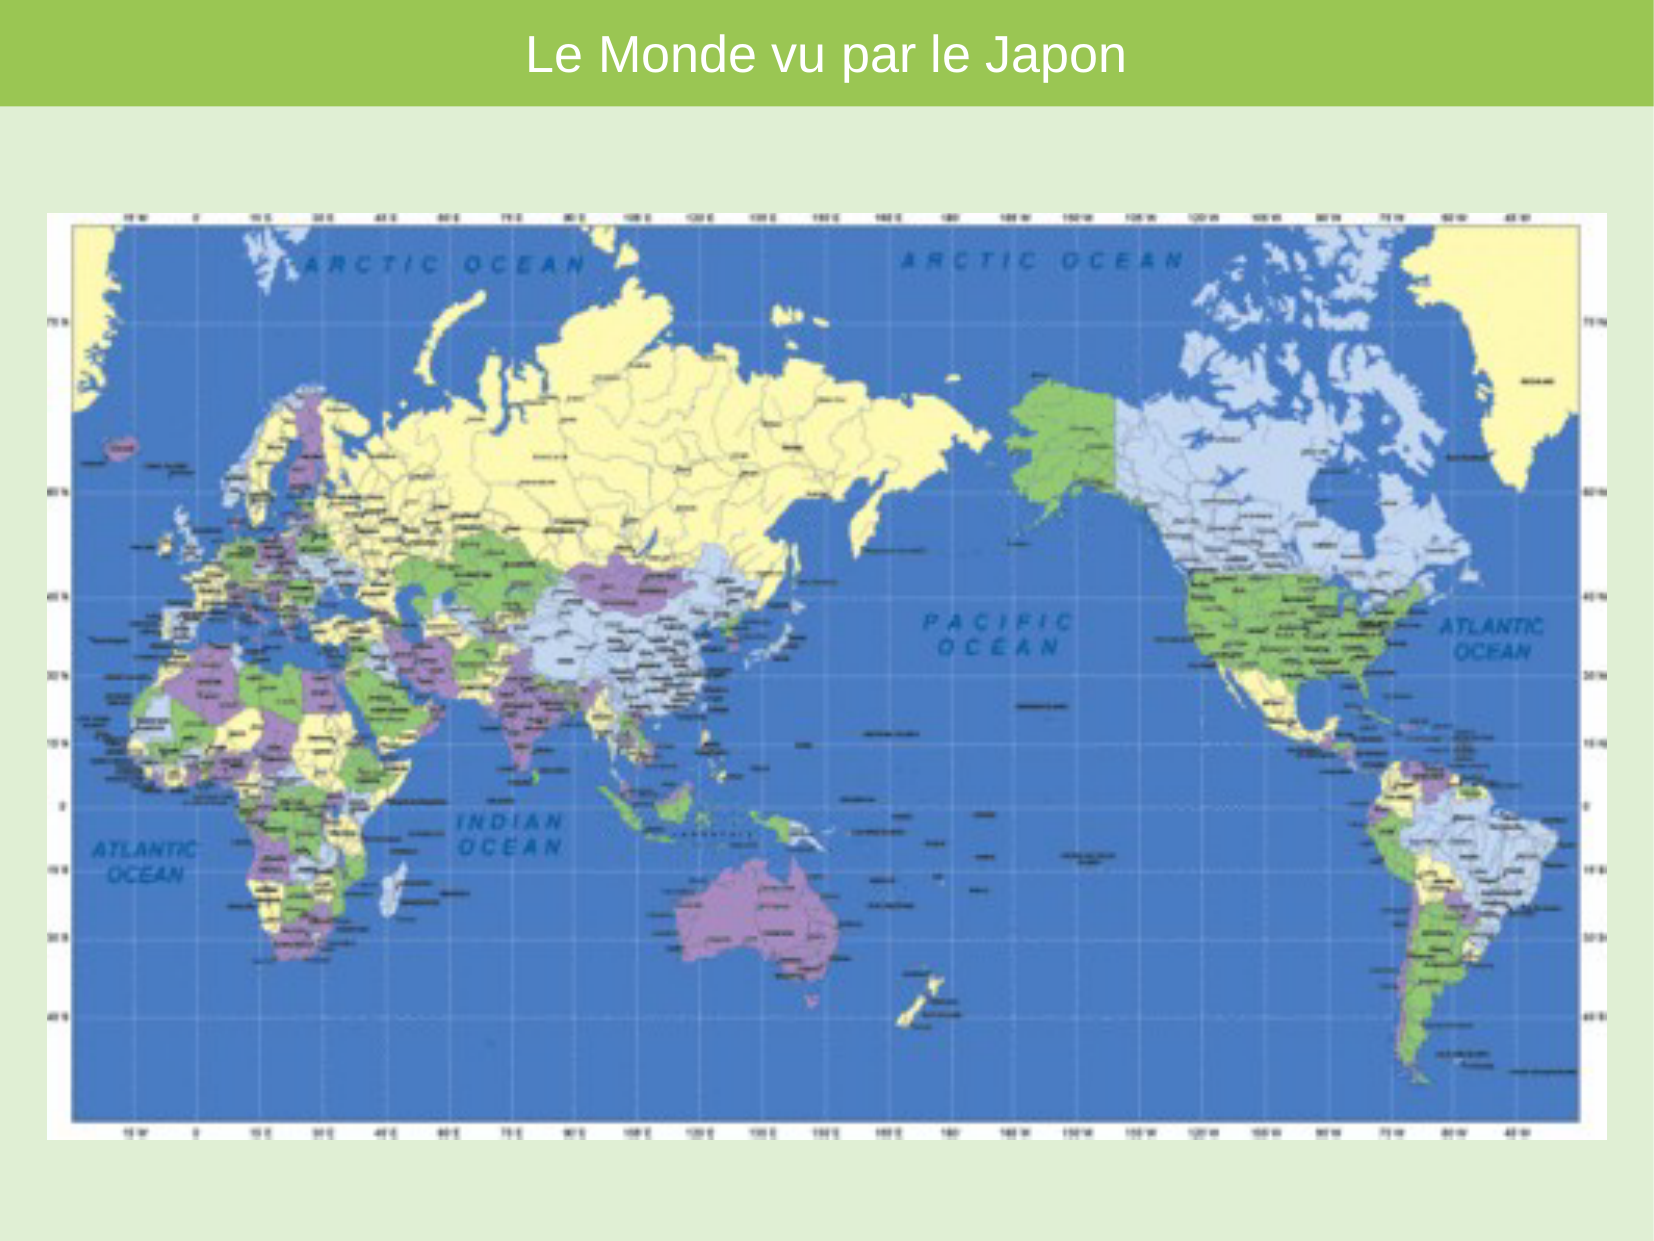

# Le Monde vu par le Japon